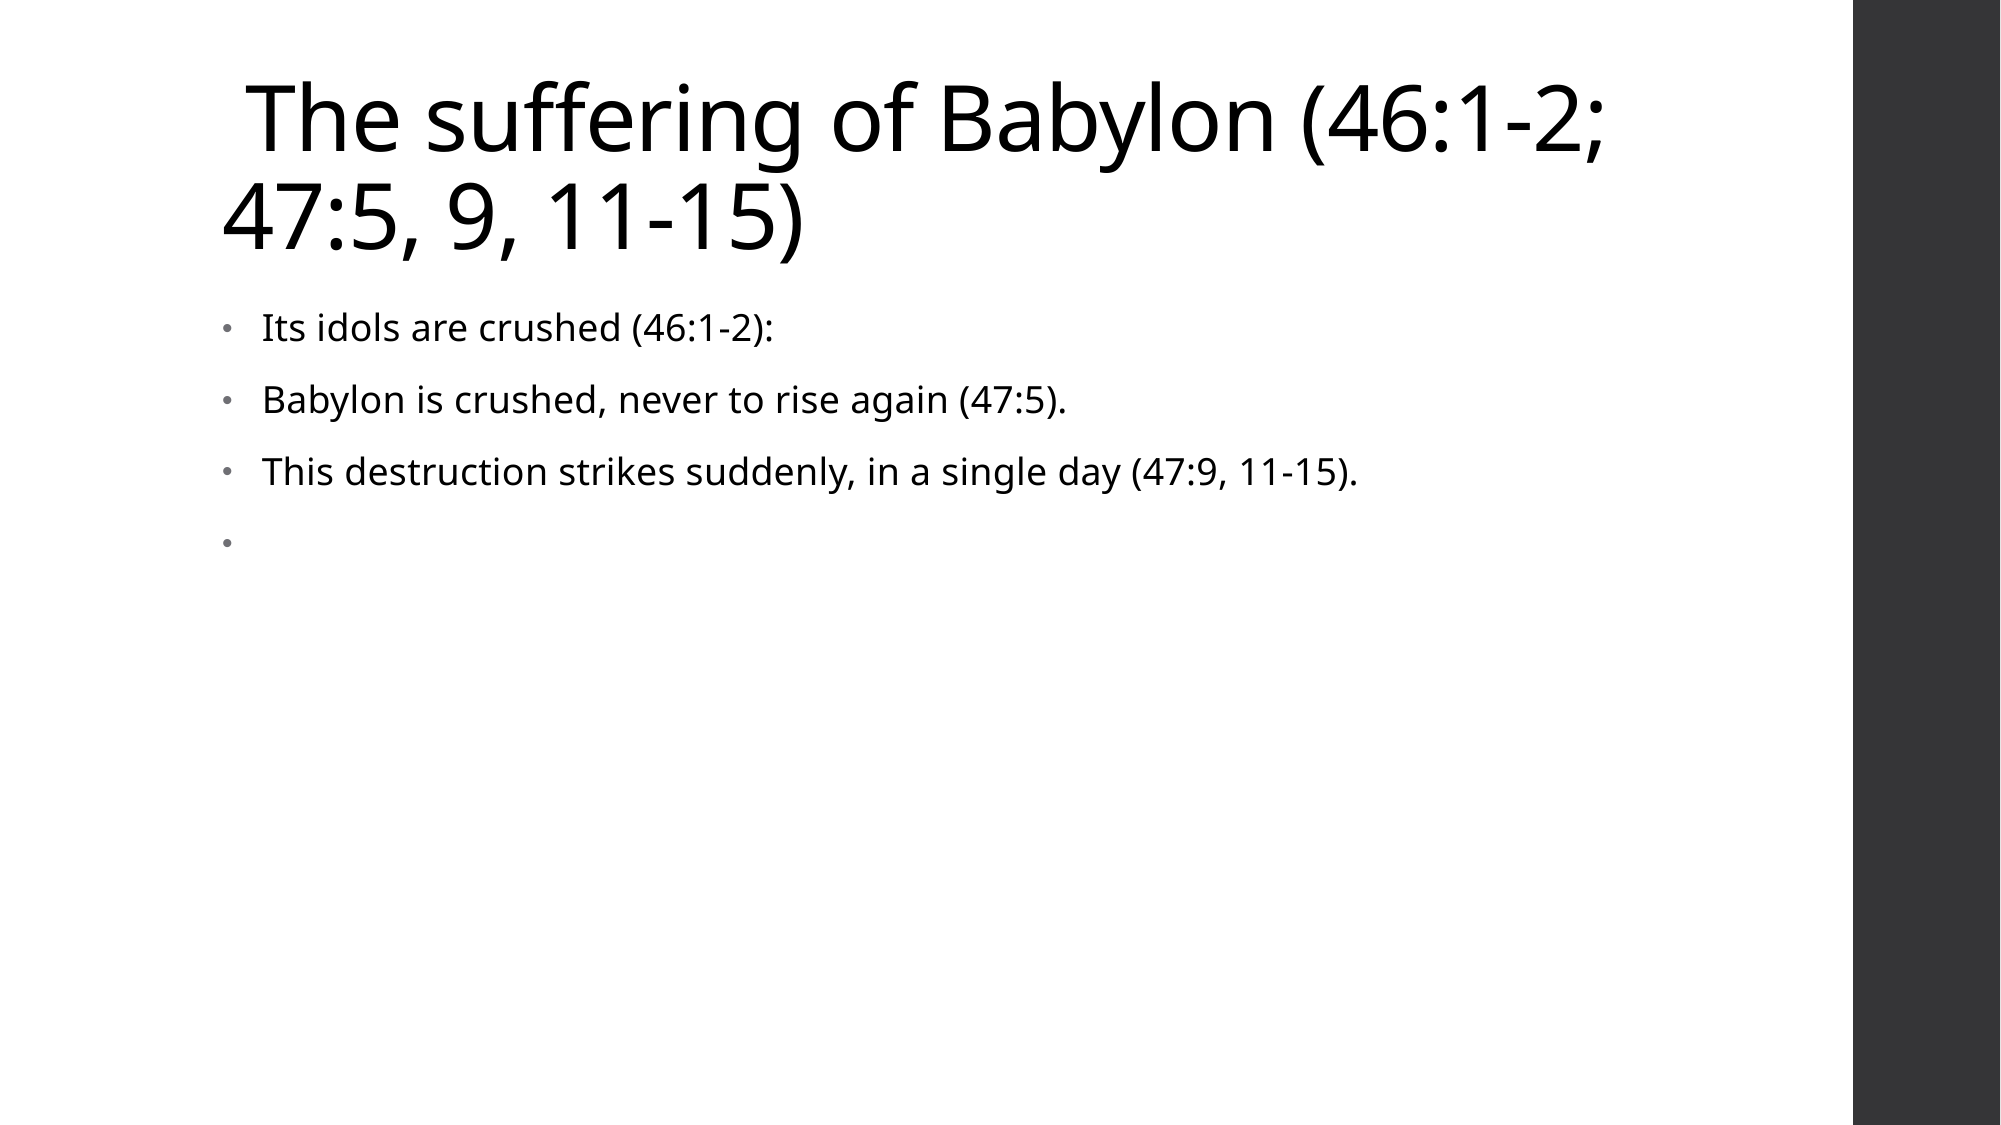

# The suffering of Babylon (46:1-2; 47:5, 9, 11-15)
 Its idols are crushed (46:1-2):
 Babylon is crushed, never to rise again (47:5).
 This destruction strikes suddenly, in a single day (47:9, 11-15).